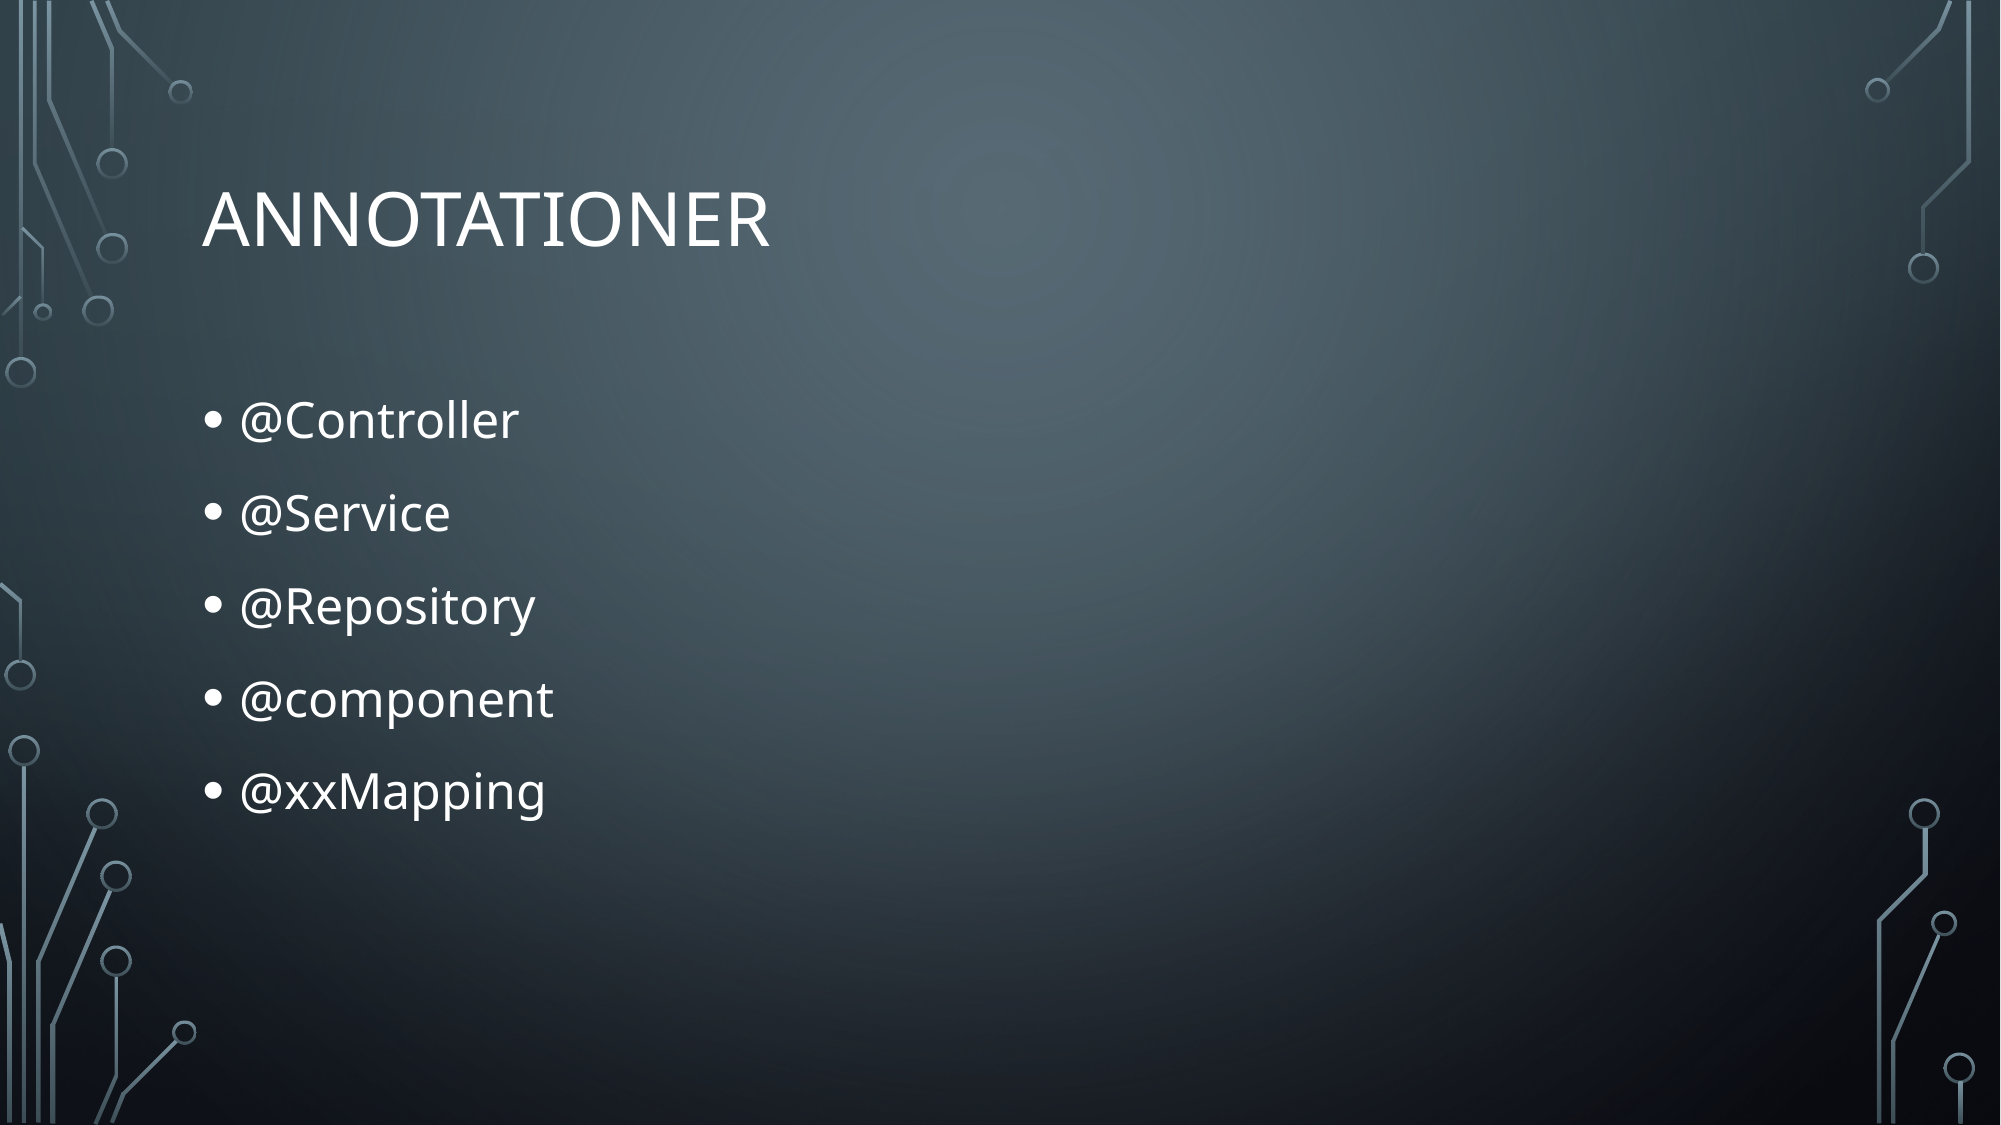

# Annotationer
@Controller
@Service
@Repository
@component
@xxMapping